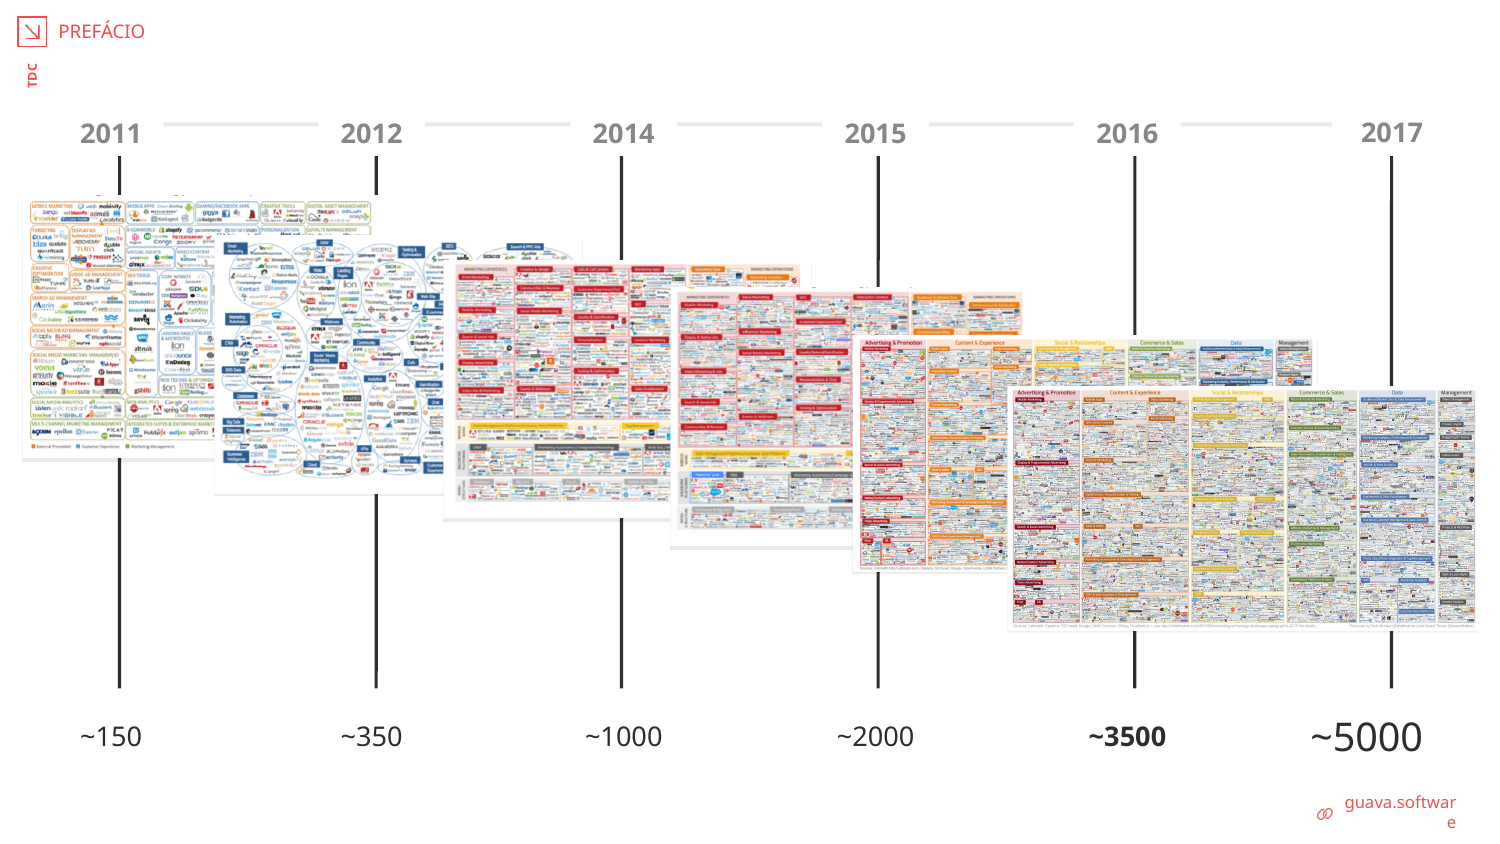

# PREFÁCIO
2017
2011
2012
2014
2015
2016
TDC
~5000
~150
~1000
~2000
~3500
~350